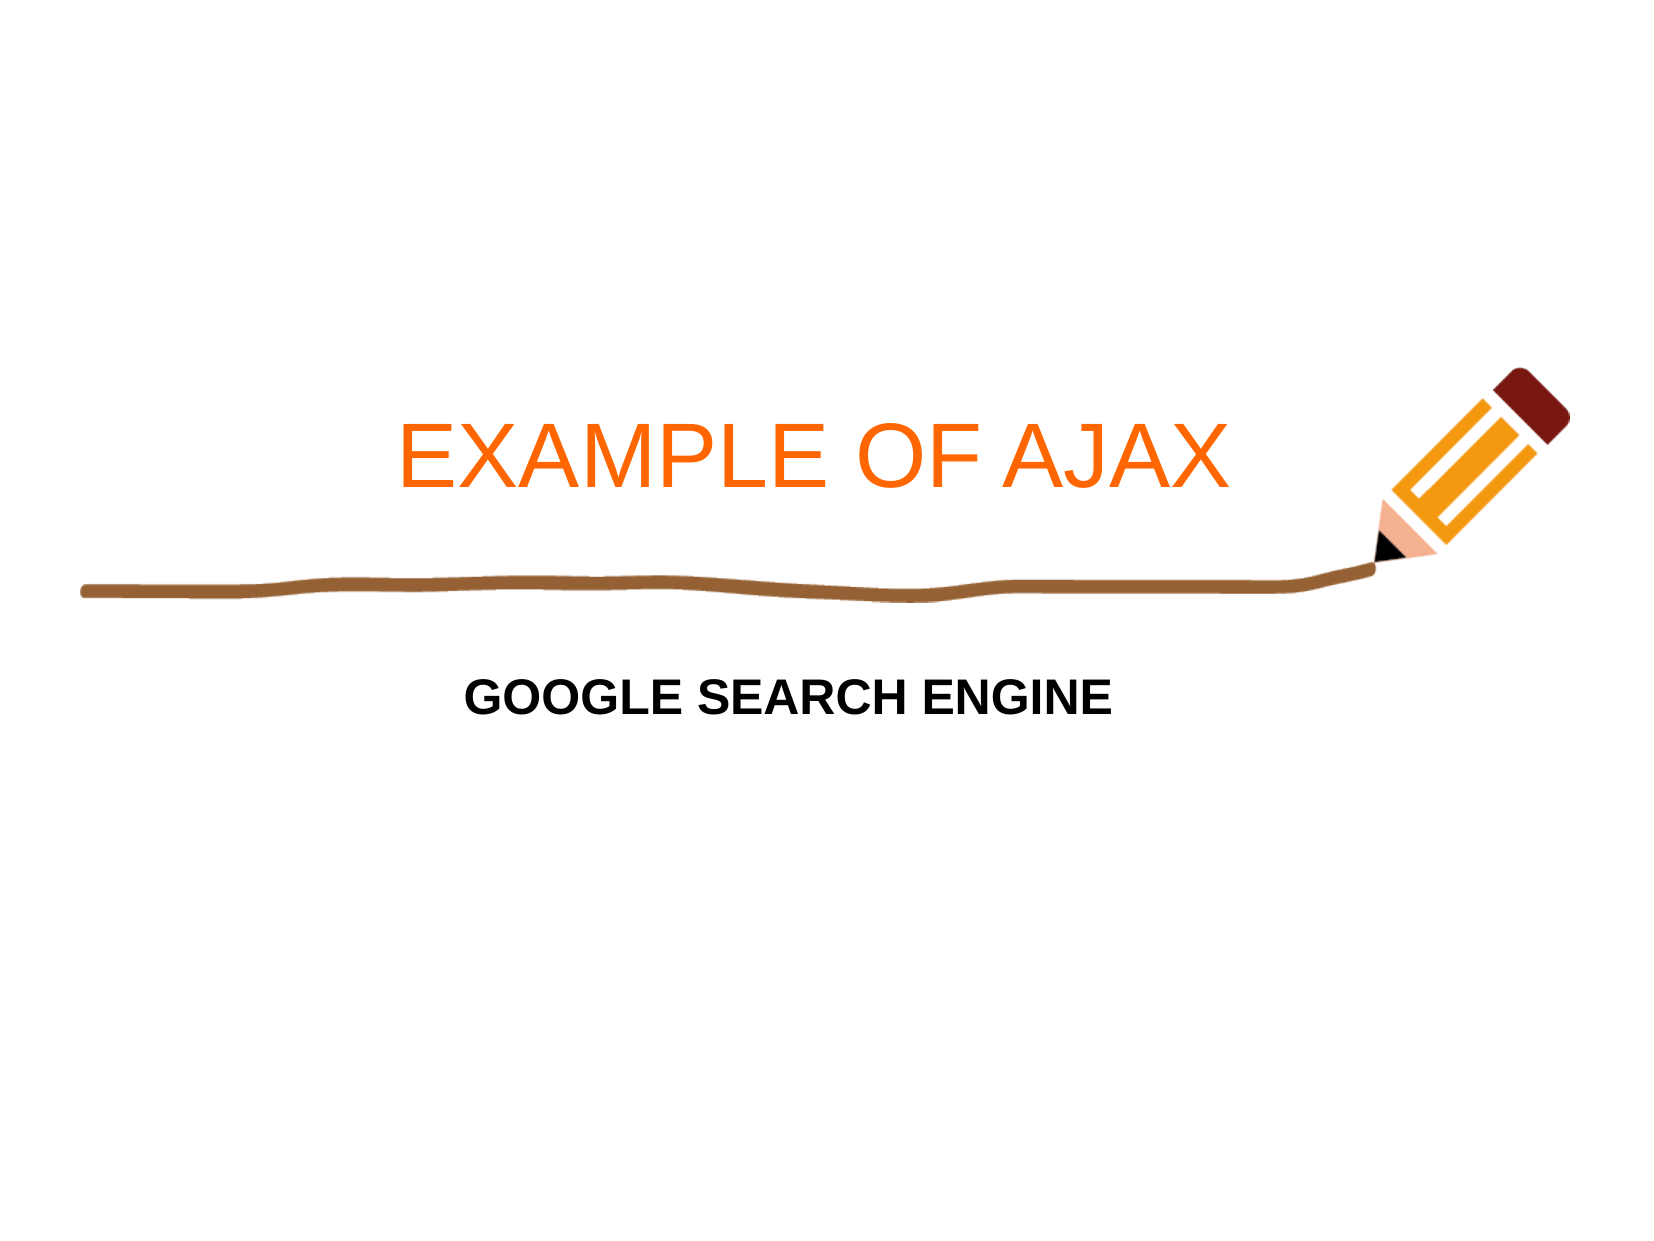

# EXAMPLE OF AJAX
GOOGLE SEARCH ENGINE